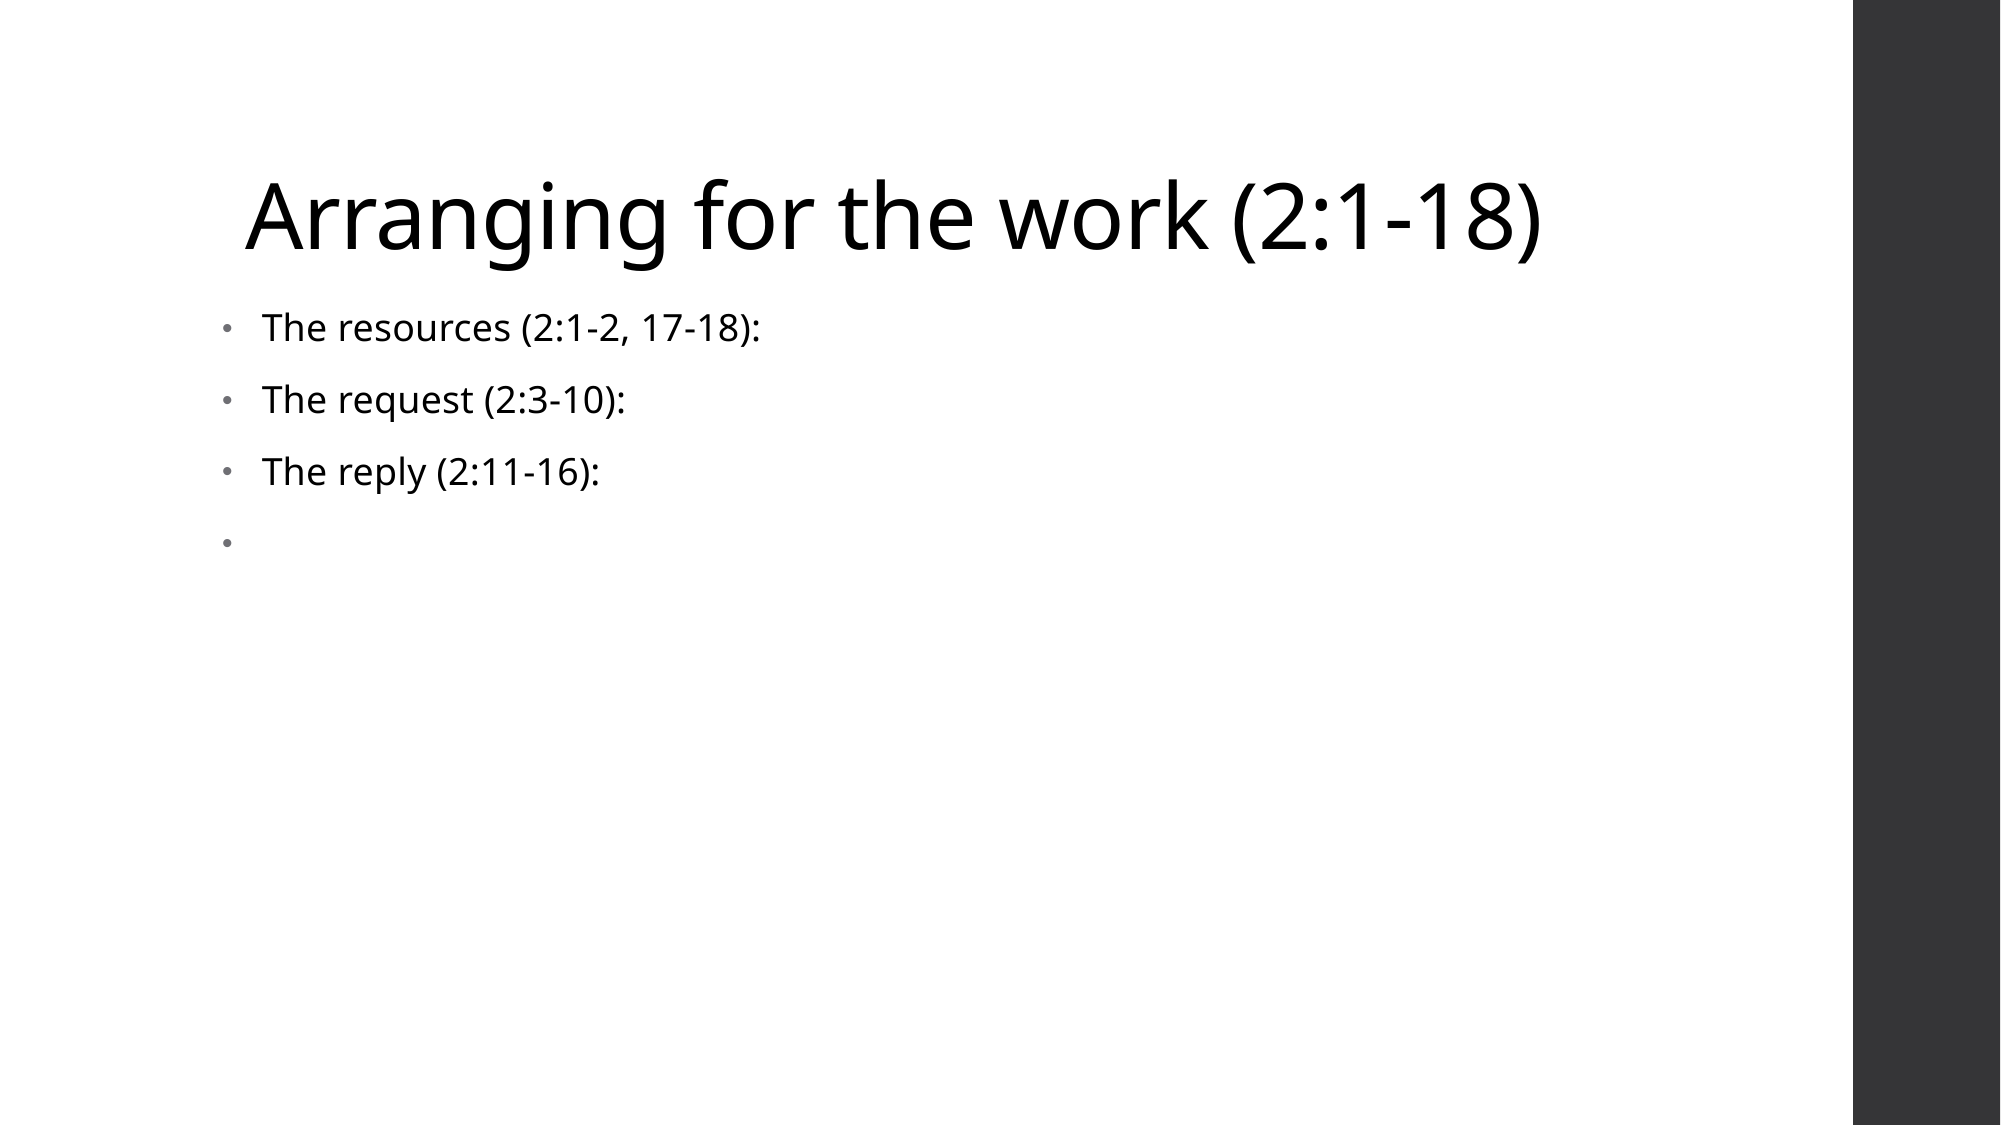

# Arranging for the work (2:1-18)
 The resources (2:1-2, 17-18):
 The request (2:3-10):
 The reply (2:11-16):